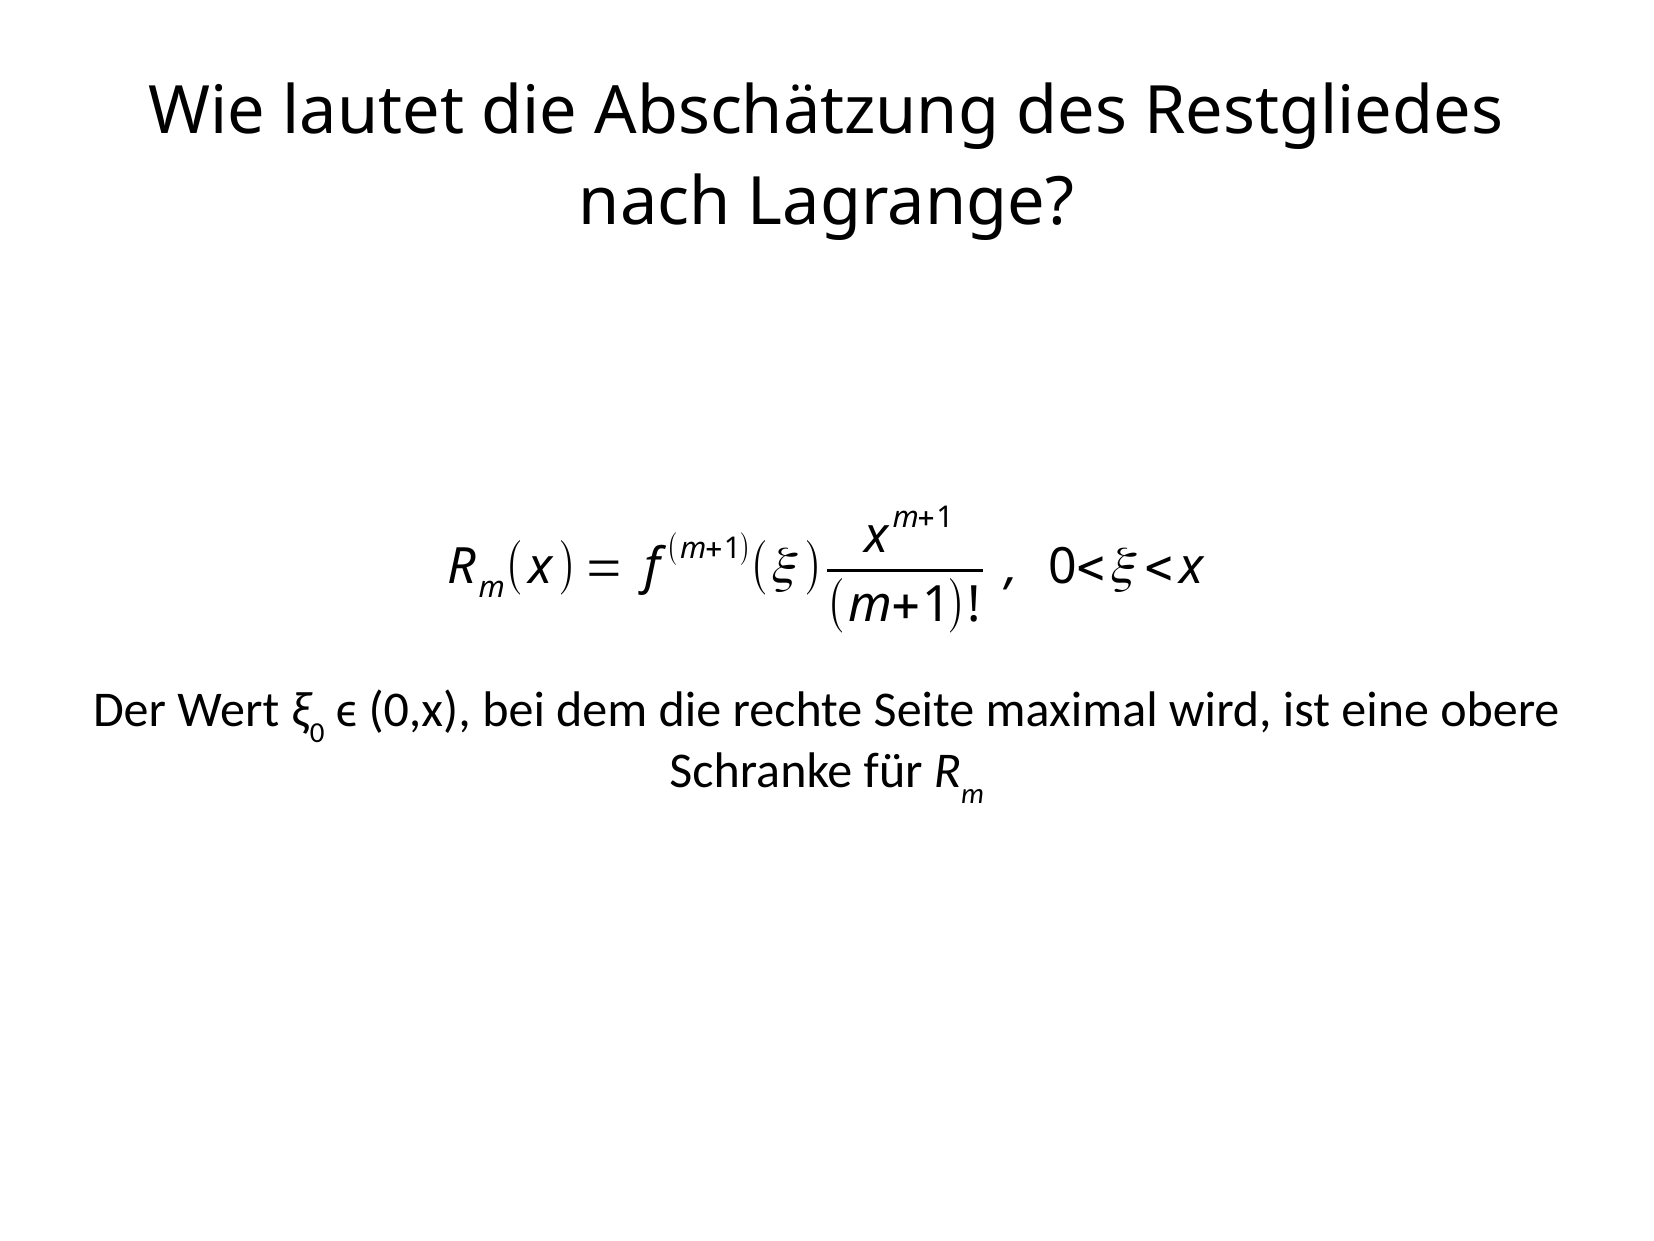

# Wie lautet die Abschätzung des Restgliedes nach Lagrange?
Der Wert ξ0 ϵ (0,x), bei dem die rechte Seite maximal wird, ist eine obere Schranke für Rm